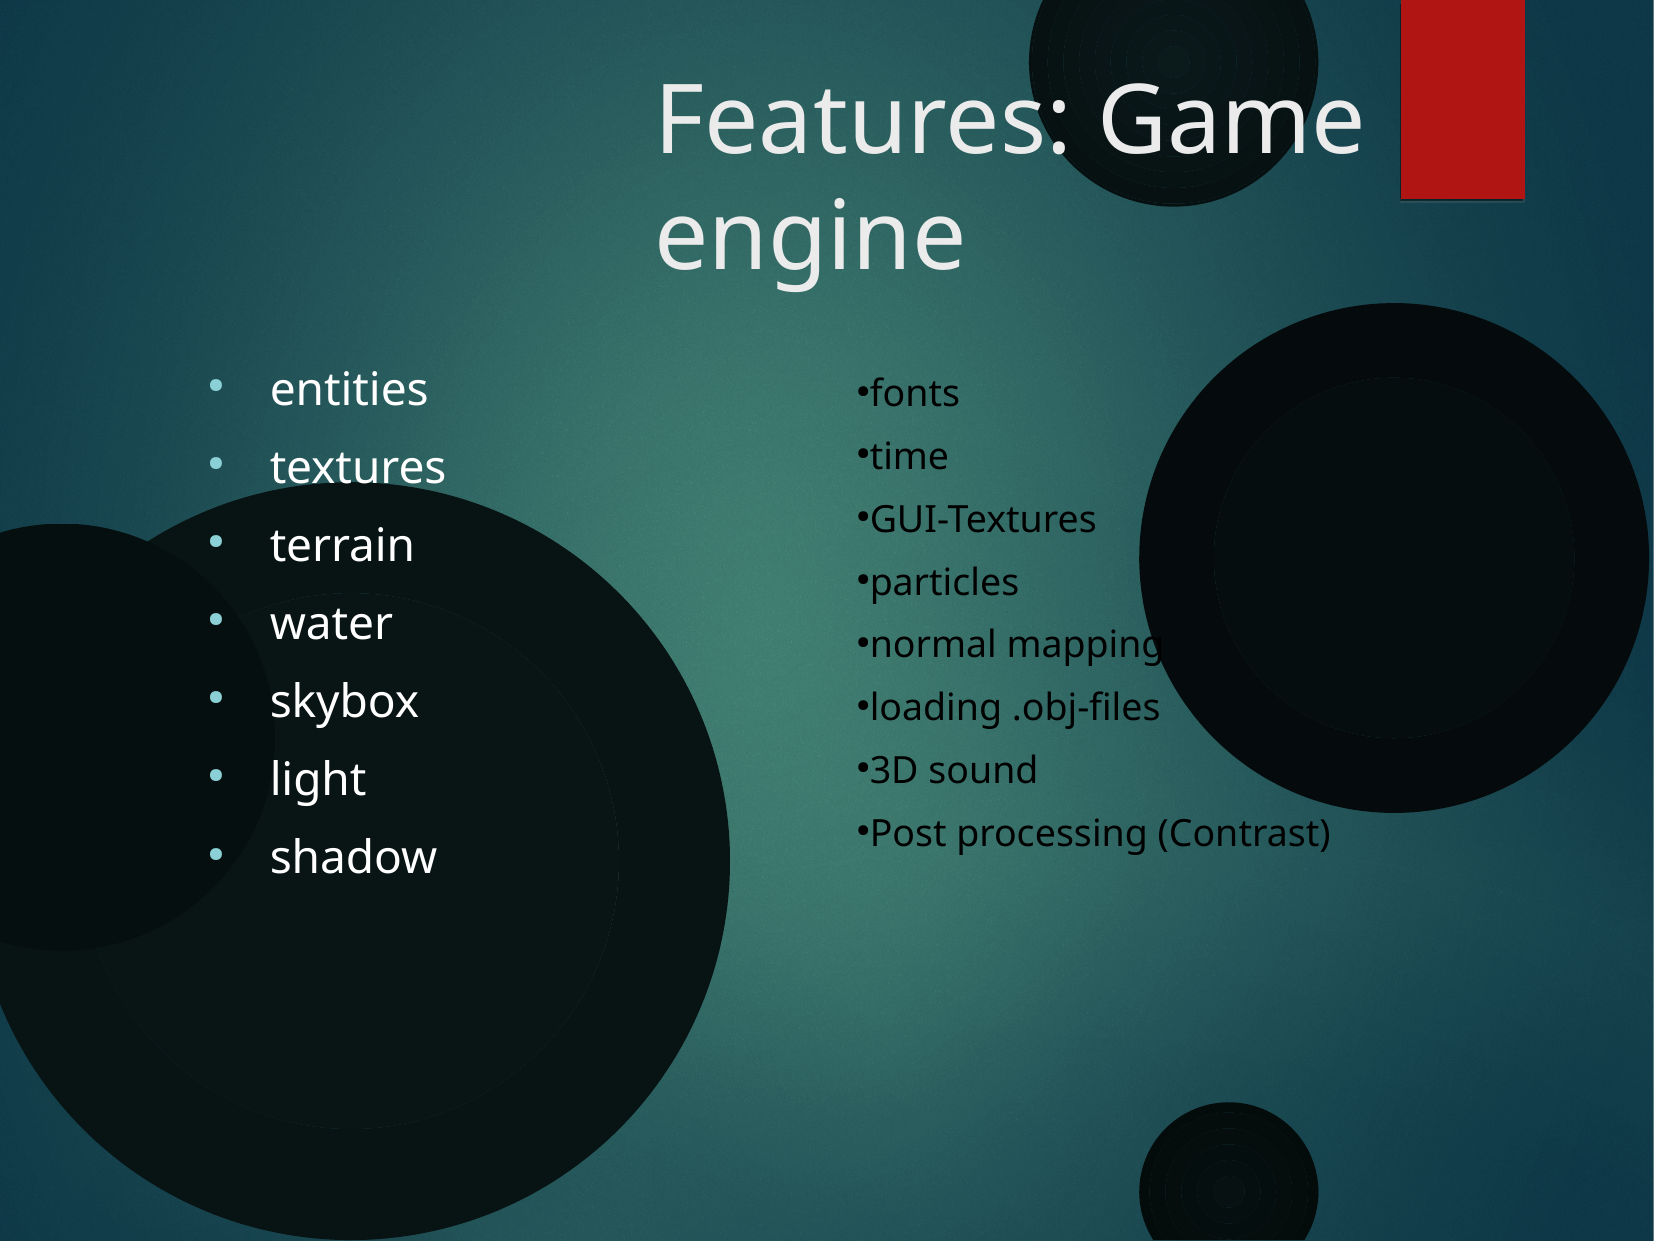

# Features: Game engine
entities
textures
terrain
water
skybox
light
shadow
fonts
time
GUI-Textures
particles
normal mapping
loading .obj-files
3D sound
Post processing (Contrast)